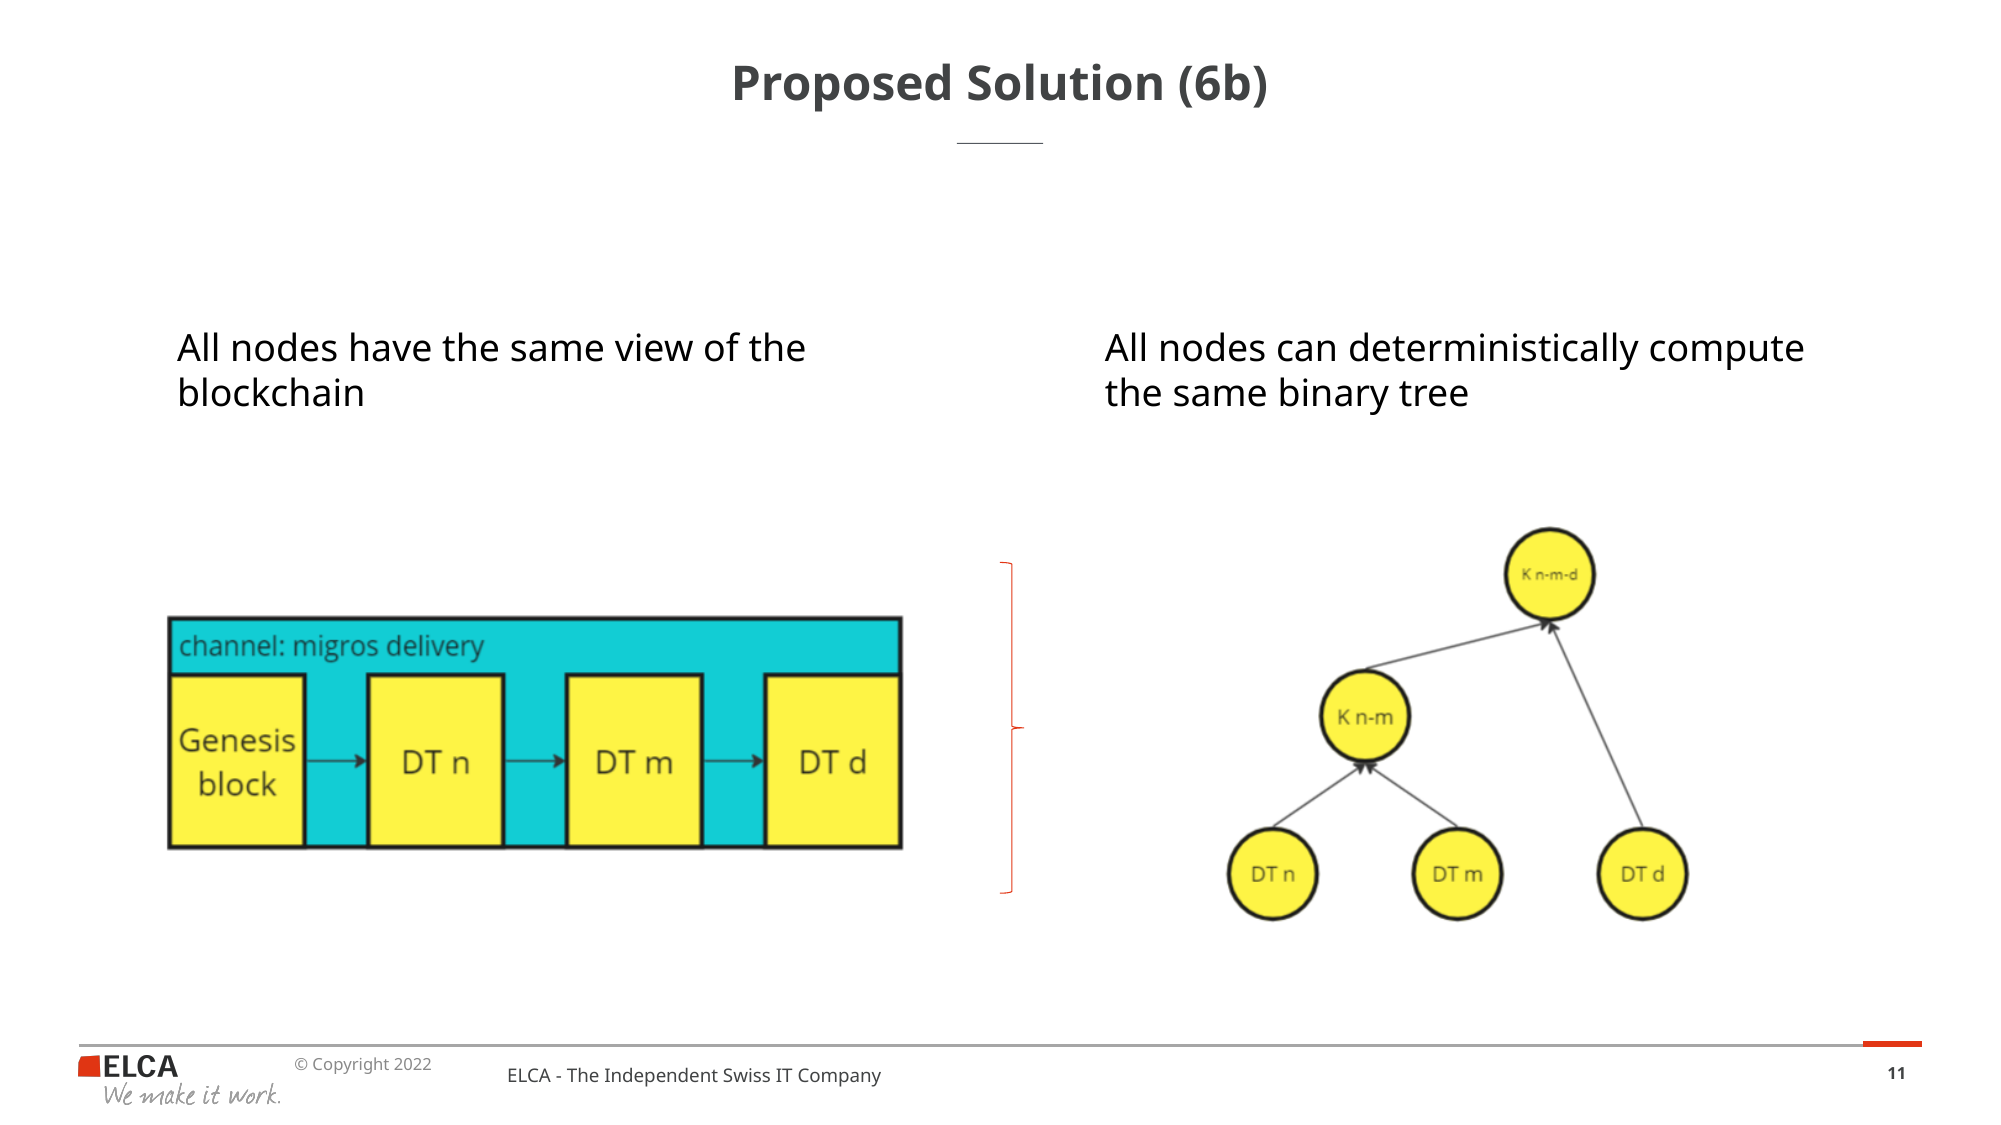

# Proposed Solution (6b)
All nodes have the same view of the blockchain
All nodes can deterministically compute the same binary tree
ELCA - The Independent Swiss IT Company